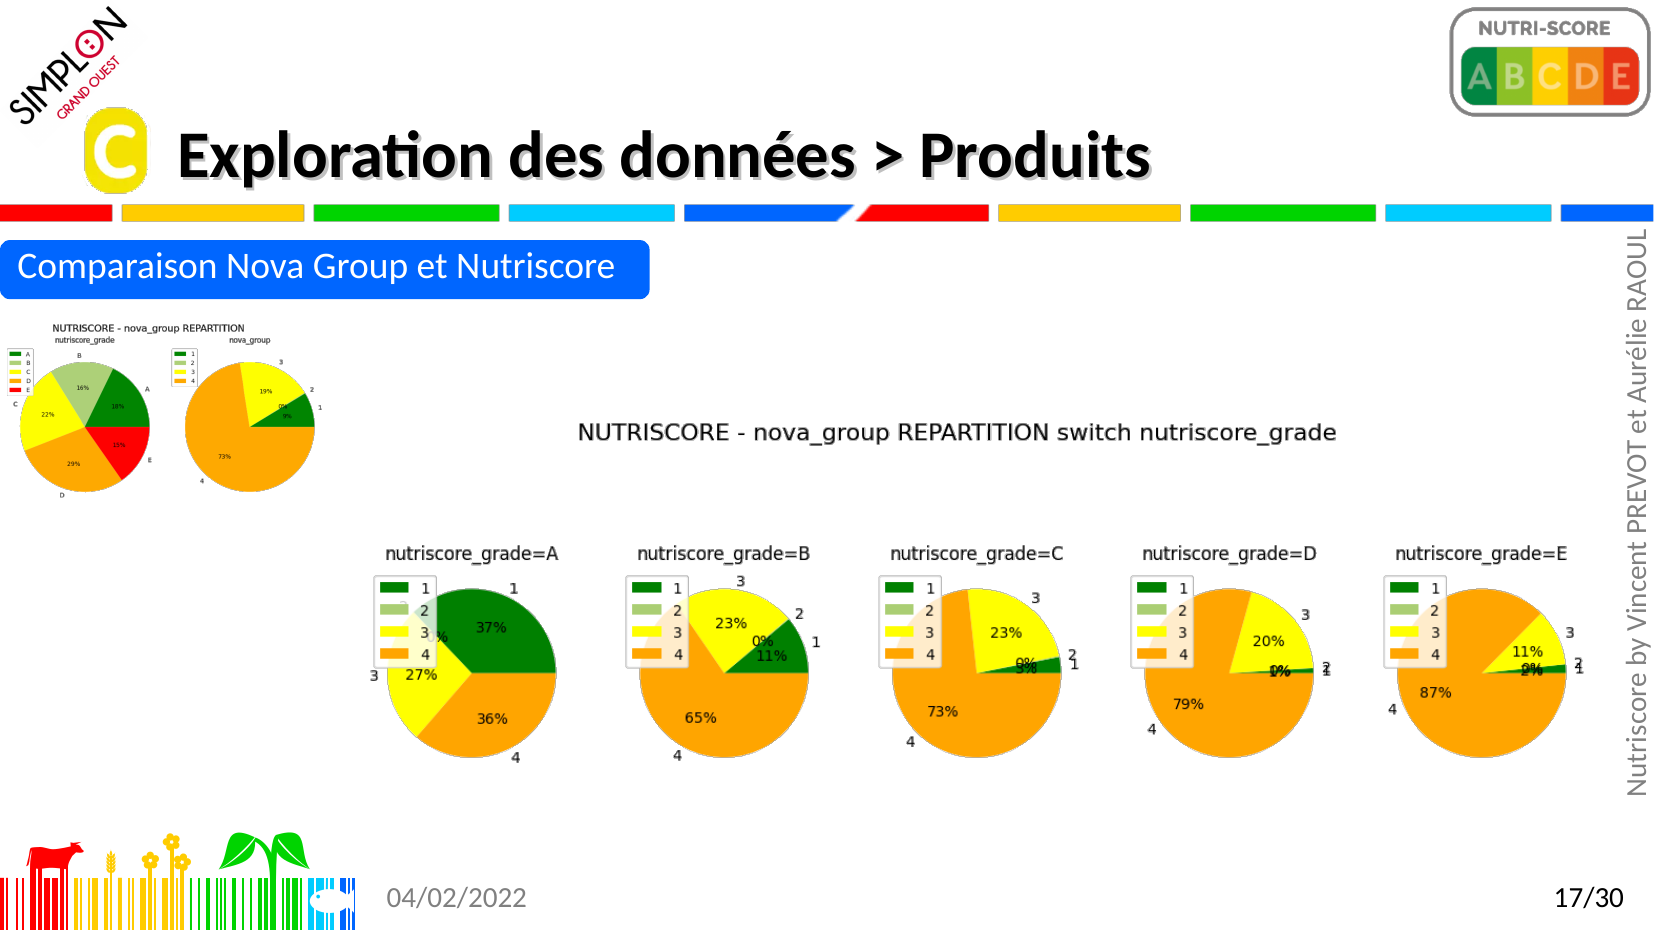

# Exploration des données > Produits
Comparaison Nova Group et Nutriscore
17